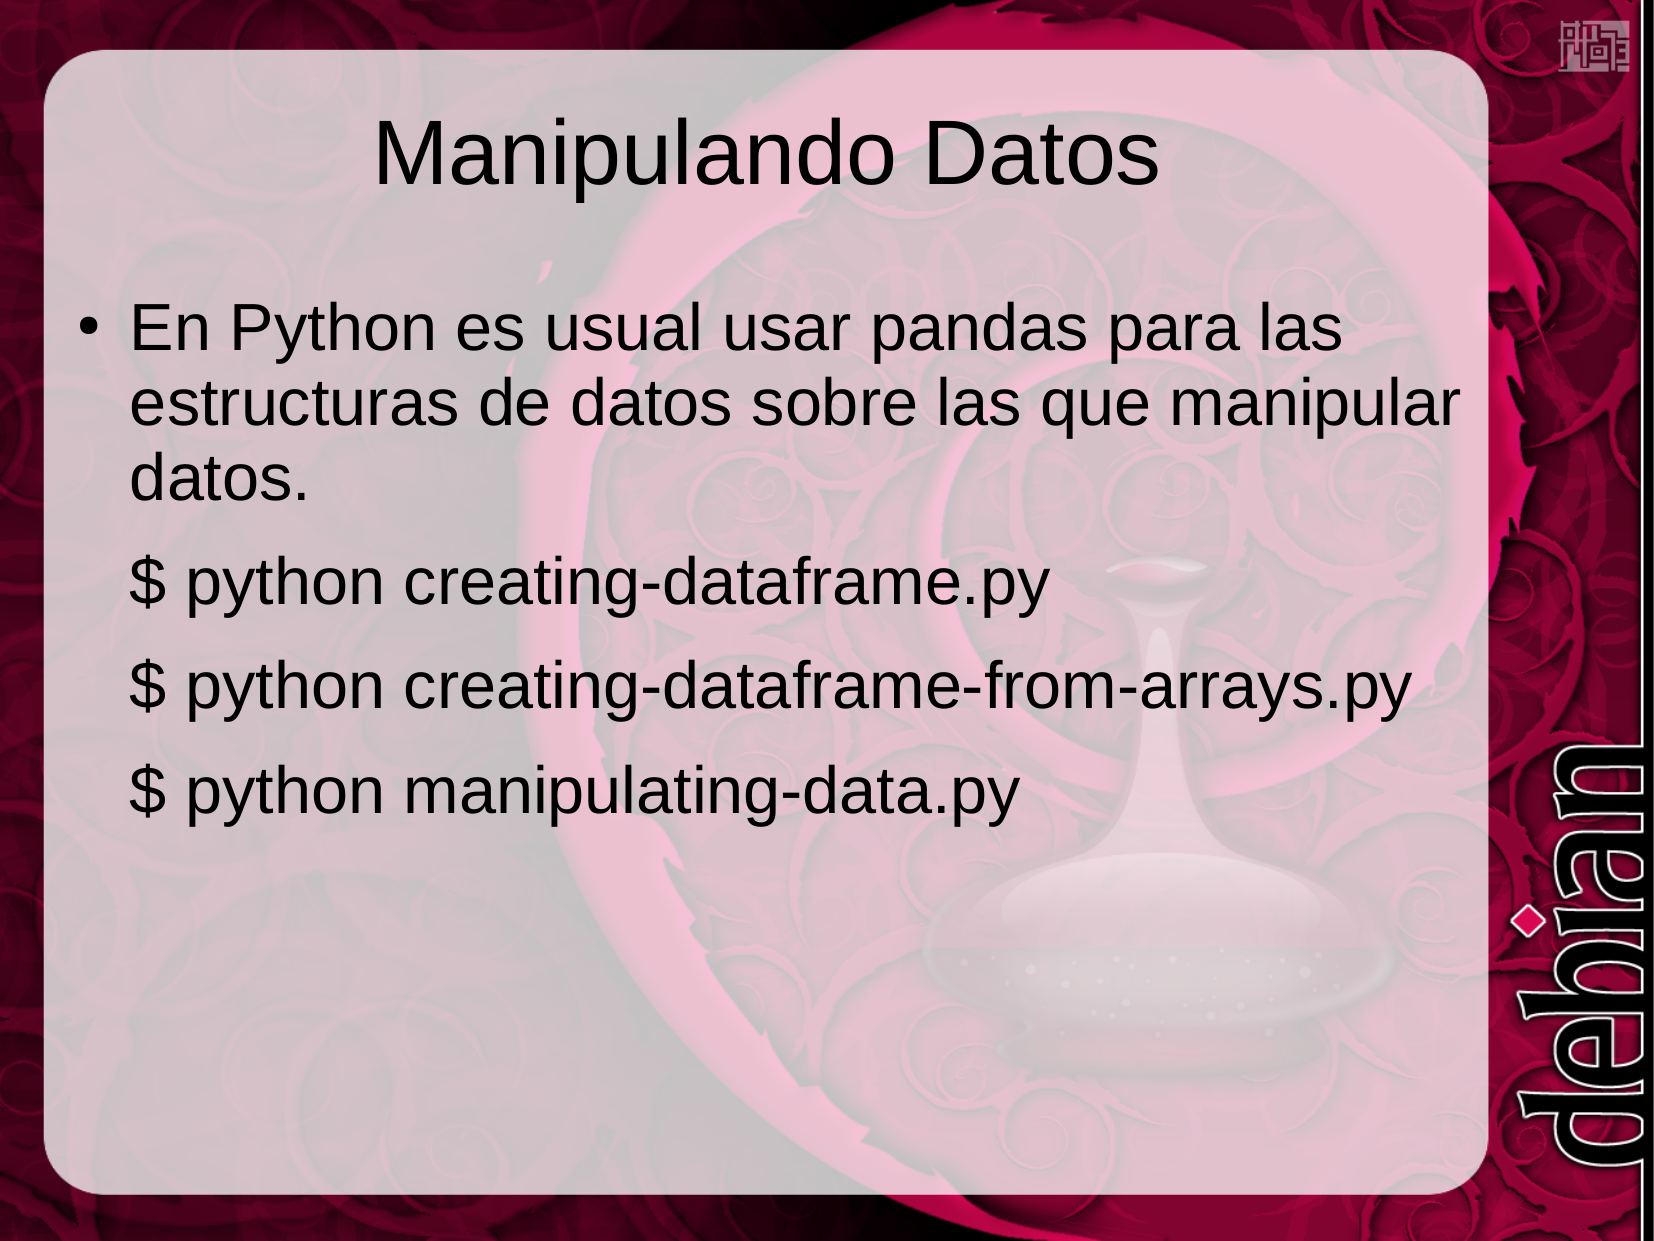

# Manipulando Datos
En Python es usual usar pandas para las estructuras de datos sobre las que manipular datos.
$ python creating-dataframe.py
$ python creating-dataframe-from-arrays.py
$ python manipulating-data.py